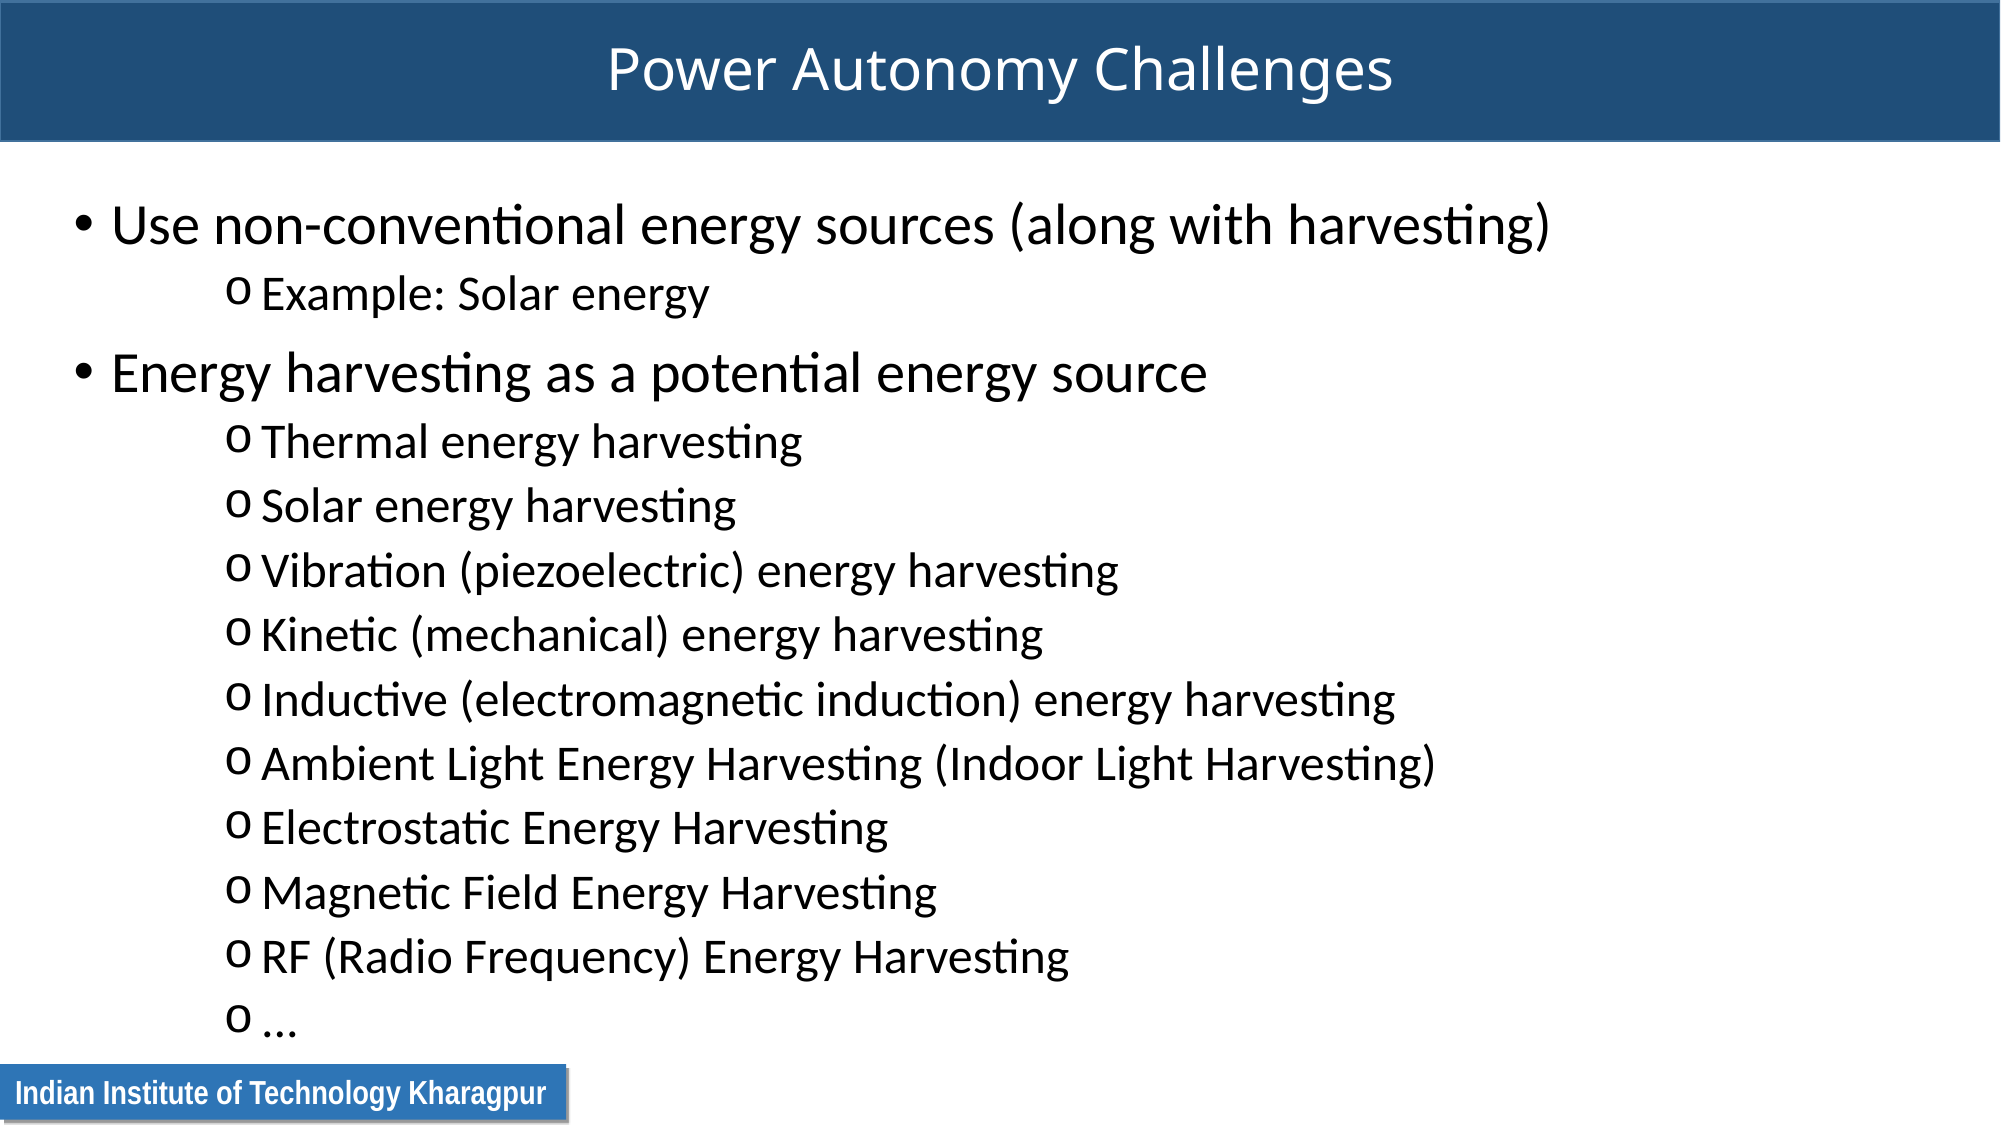

Power Autonomy Challenges
# Use non-conventional energy sources (along with harvesting)
Example: Solar energy
Energy harvesting as a potential energy source
Thermal energy harvesting
Solar energy harvesting
Vibration (piezoelectric) energy harvesting
Kinetic (mechanical) energy harvesting
Inductive (electromagnetic induction) energy harvesting
Ambient Light Energy Harvesting (Indoor Light Harvesting)
Electrostatic Energy Harvesting
Magnetic Field Energy Harvesting
RF (Radio Frequency) Energy Harvesting
...